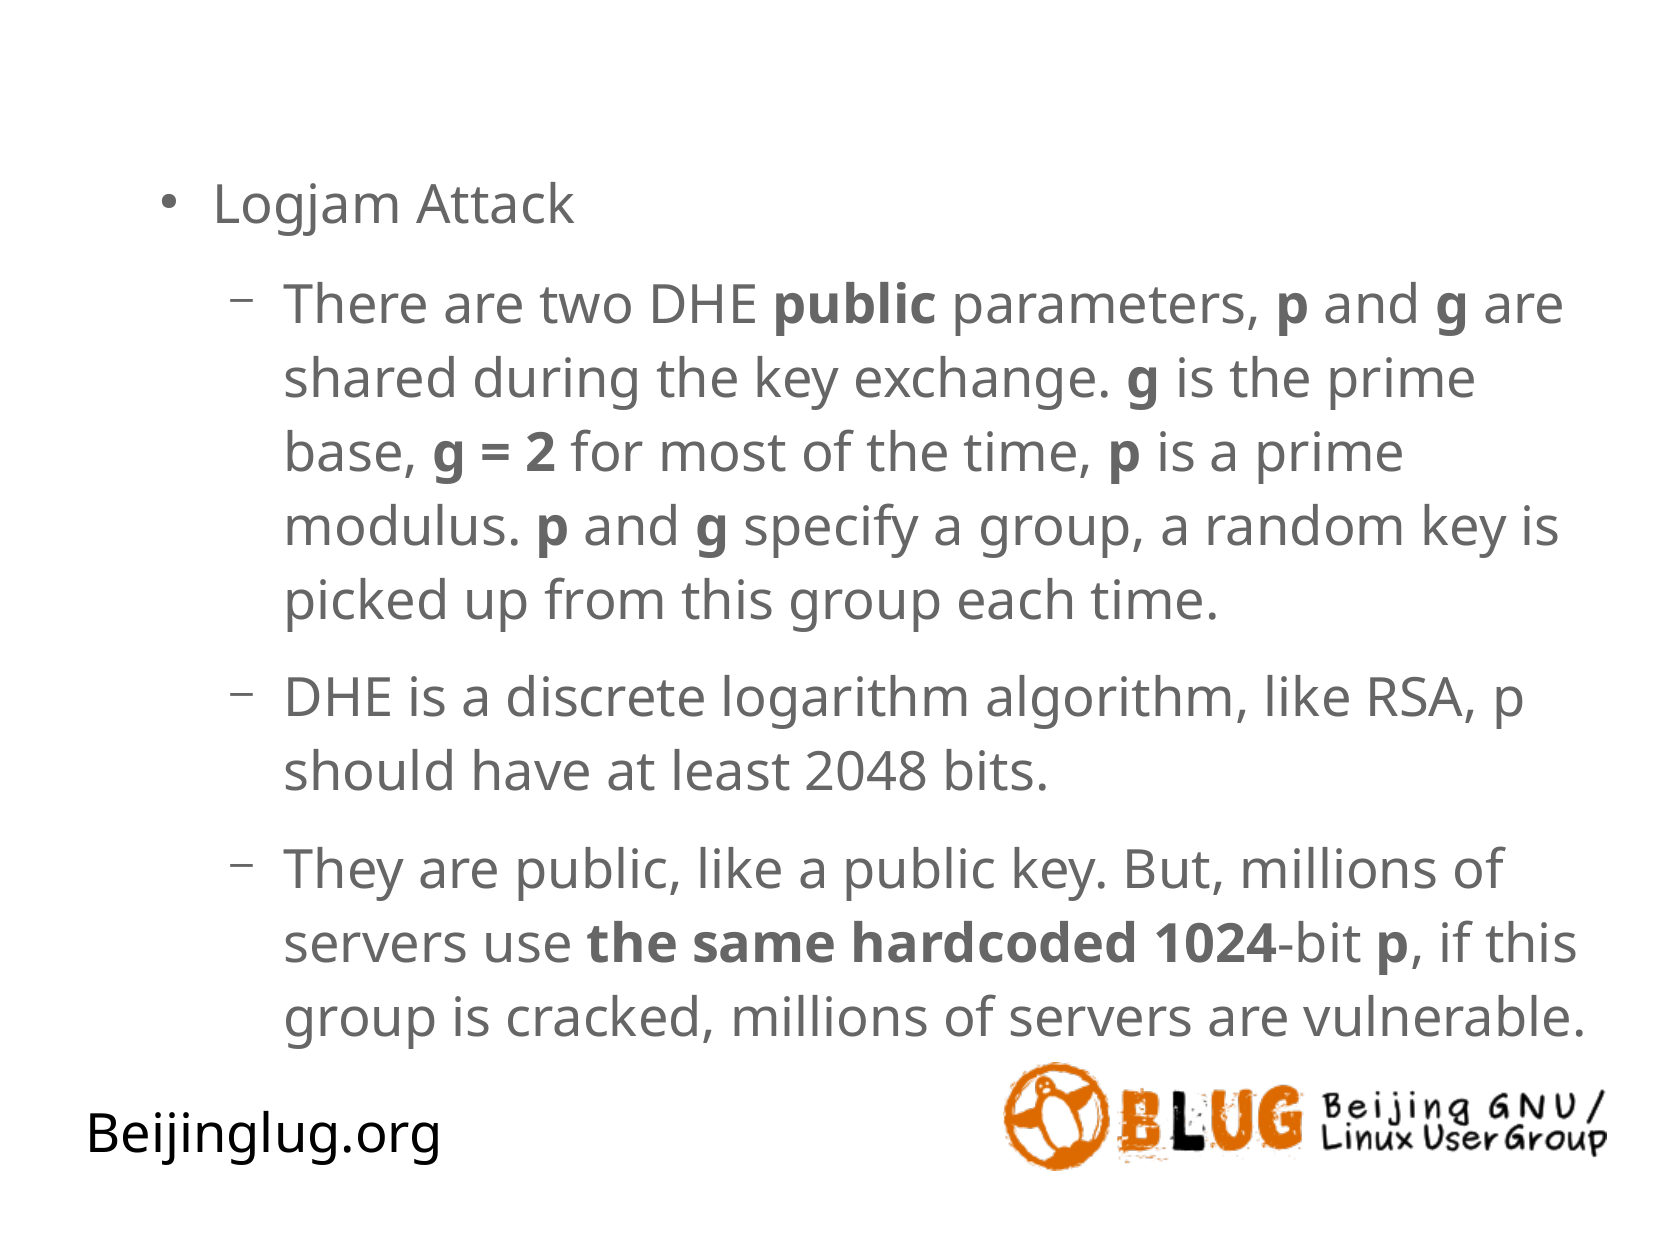

# Logjam Attack
There are two DHE public parameters, p and g are shared during the key exchange. g is the prime base, g = 2 for most of the time, p is a prime modulus. p and g specify a group, a random key is picked up from this group each time.
DHE is a discrete logarithm algorithm, like RSA, p should have at least 2048 bits.
They are public, like a public key. But, millions of servers use the same hardcoded 1024-bit p, if this group is cracked, millions of servers are vulnerable.